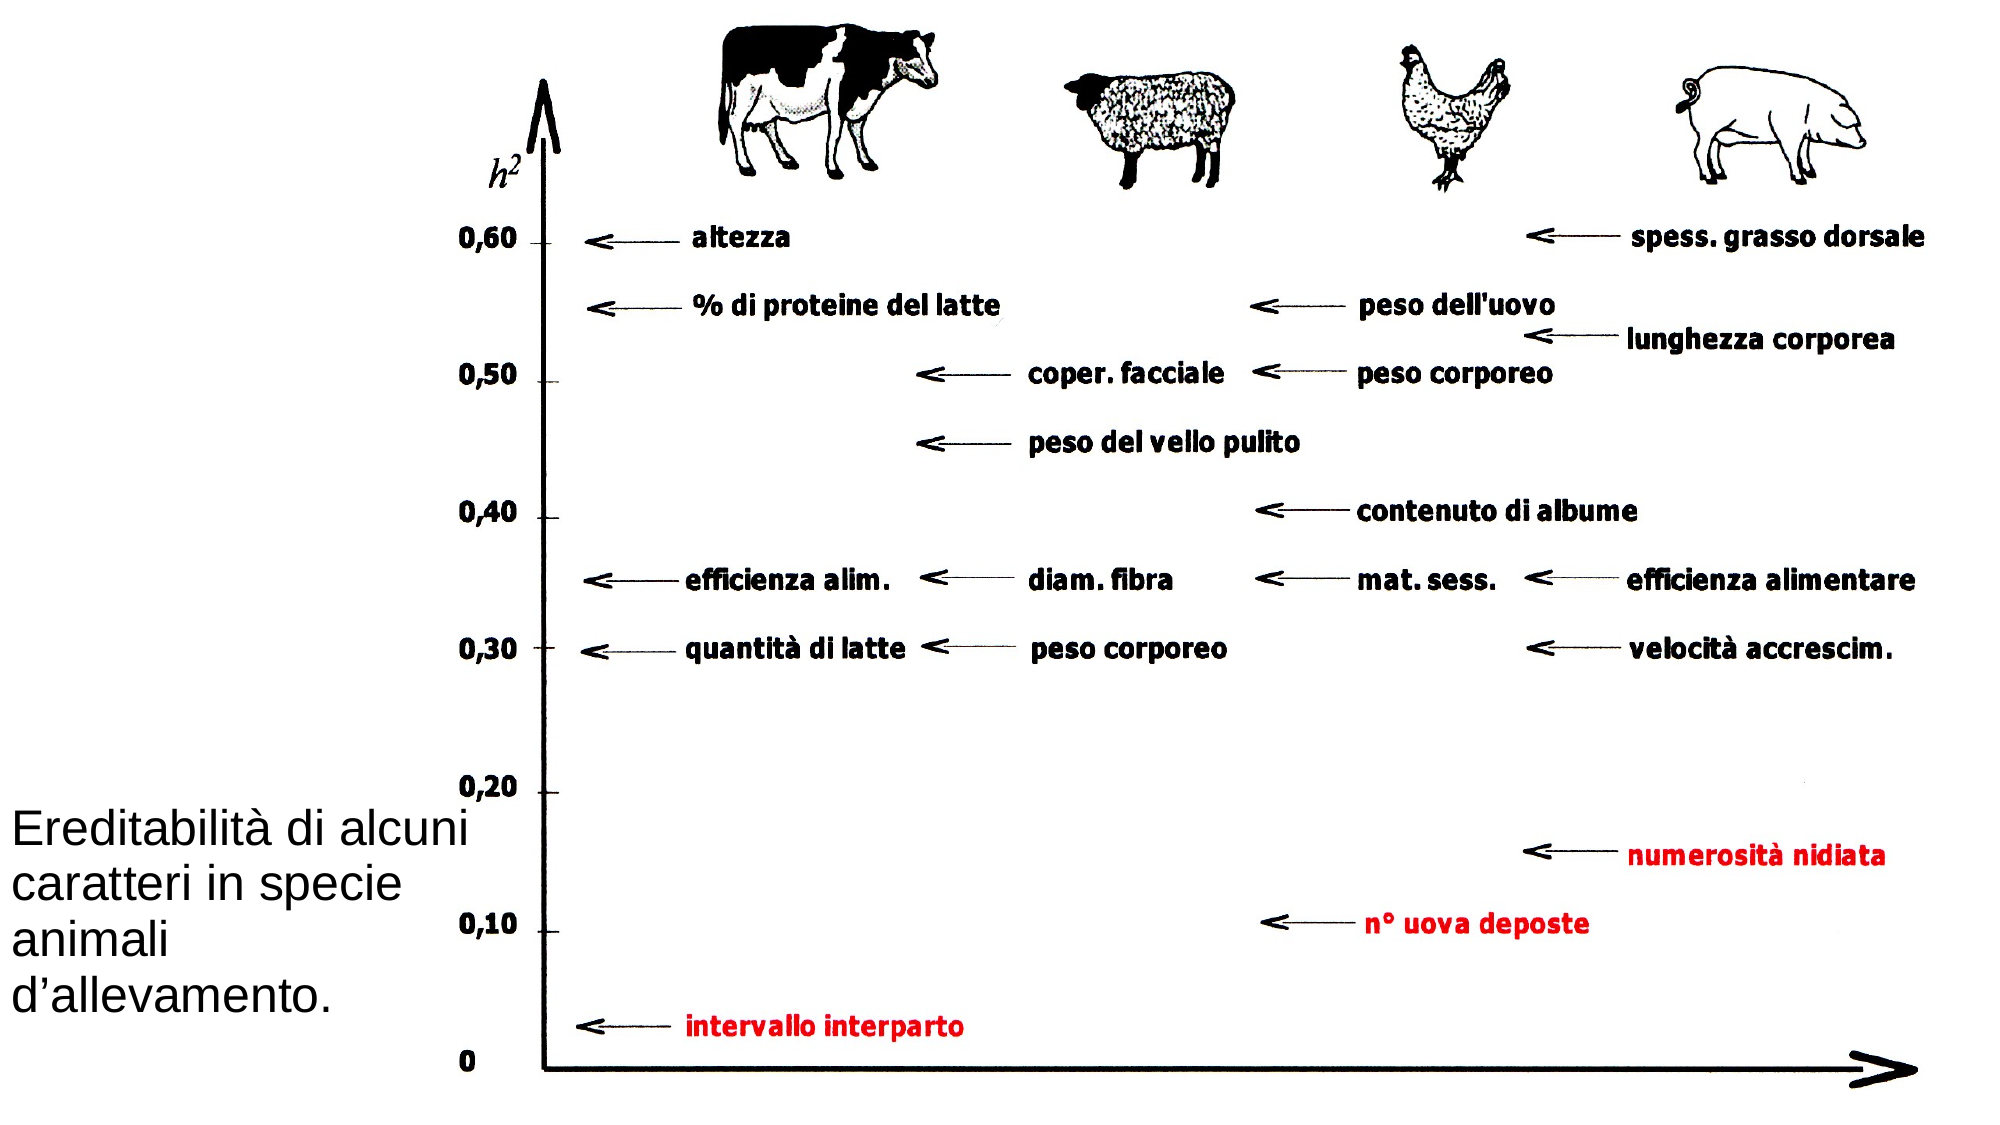

Ereditabilità di alcuni
caratteri in specie
animali
d’allevamento.